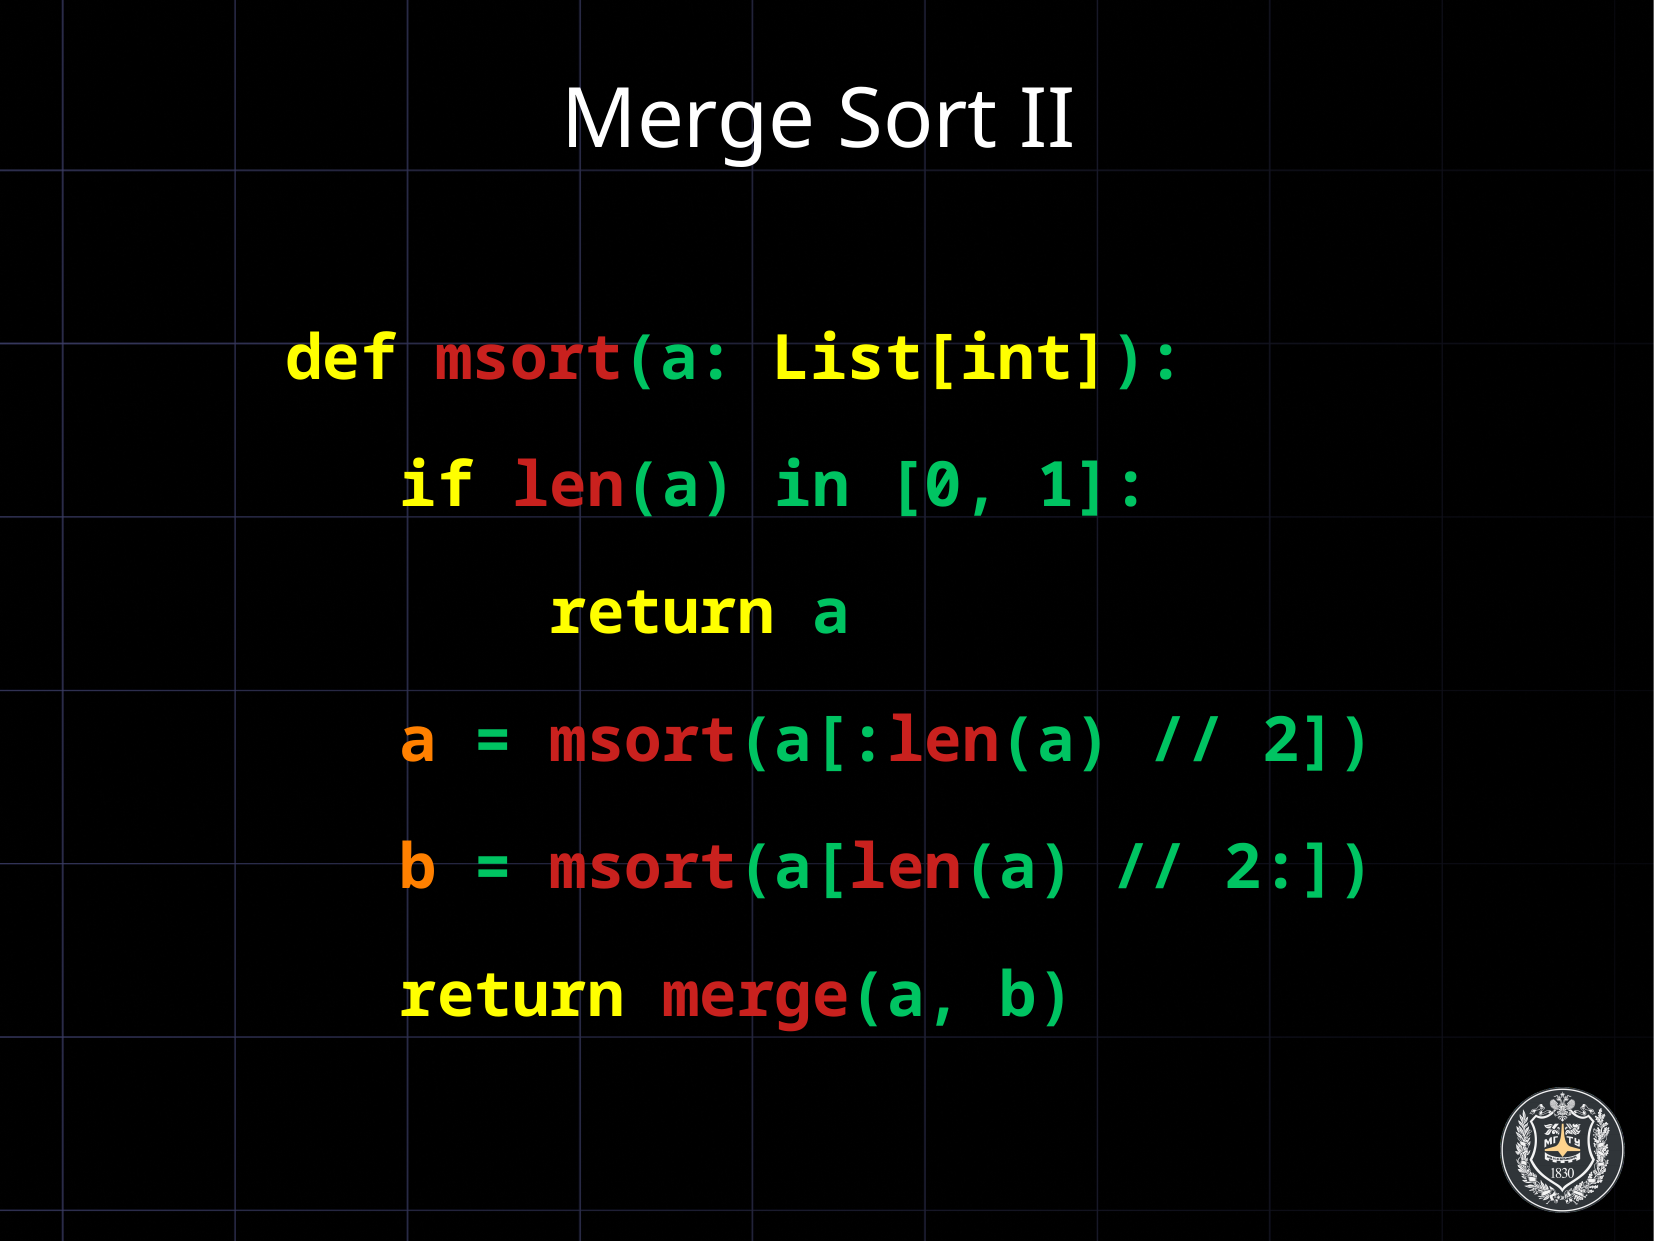

# Merge Sort II
def msort(a: List[int]):
 if len(a) in [0, 1]:
 return a
 a = msort(a[:len(a) // 2])
 b = msort(a[len(a) // 2:])
 return merge(a, b)